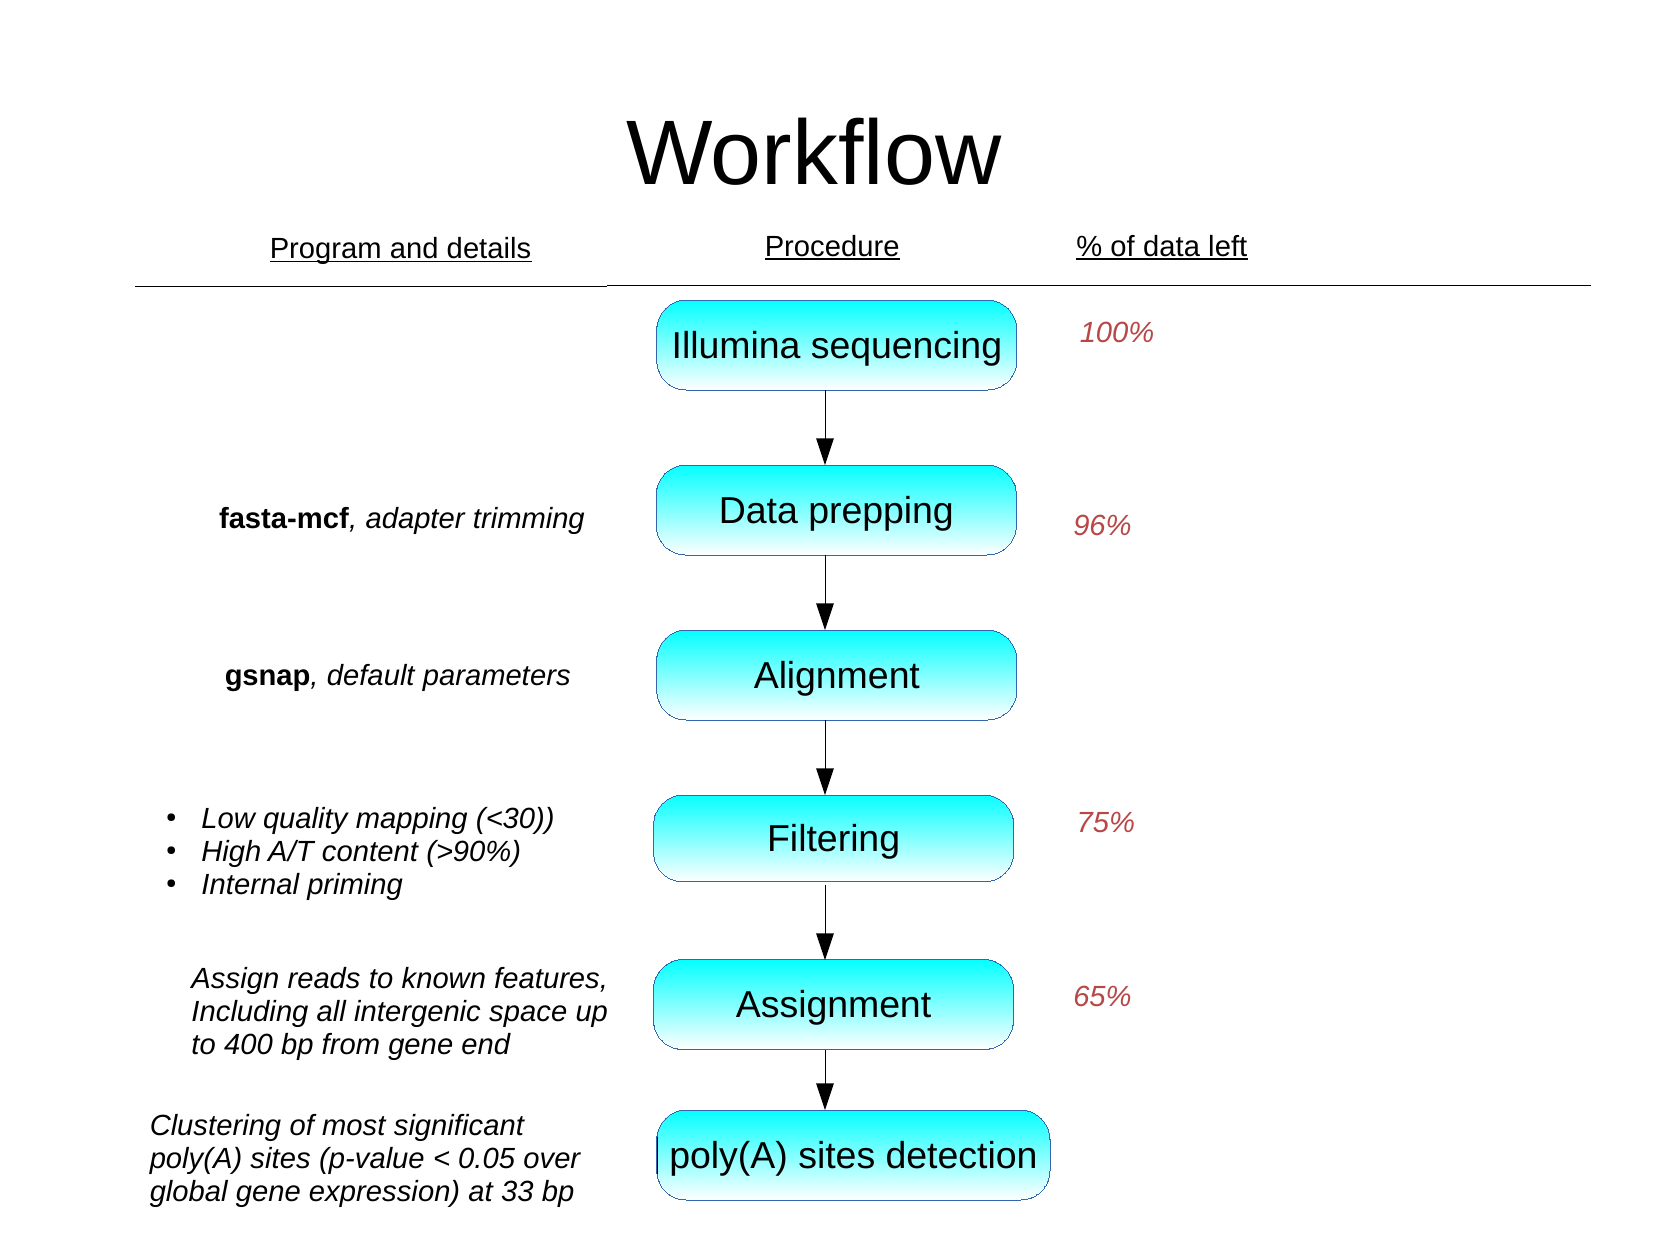

# Workflow
Procedure
% of data left
Program and details
Illumina sequencing
100%
Data prepping
fasta-mcf, adapter trimming
96%
Alignment
gsnap, default parameters
Low quality mapping (<30))
High A/T content (>90%)
Internal priming
Filtering
75%
Assign reads to known features,
Including all intergenic space up
to 400 bp from gene end
Assignment
65%
Clustering of most significant poly(A) sites (p-value < 0.05 over
global gene expression) at 33 bp
poly(A) sites detection